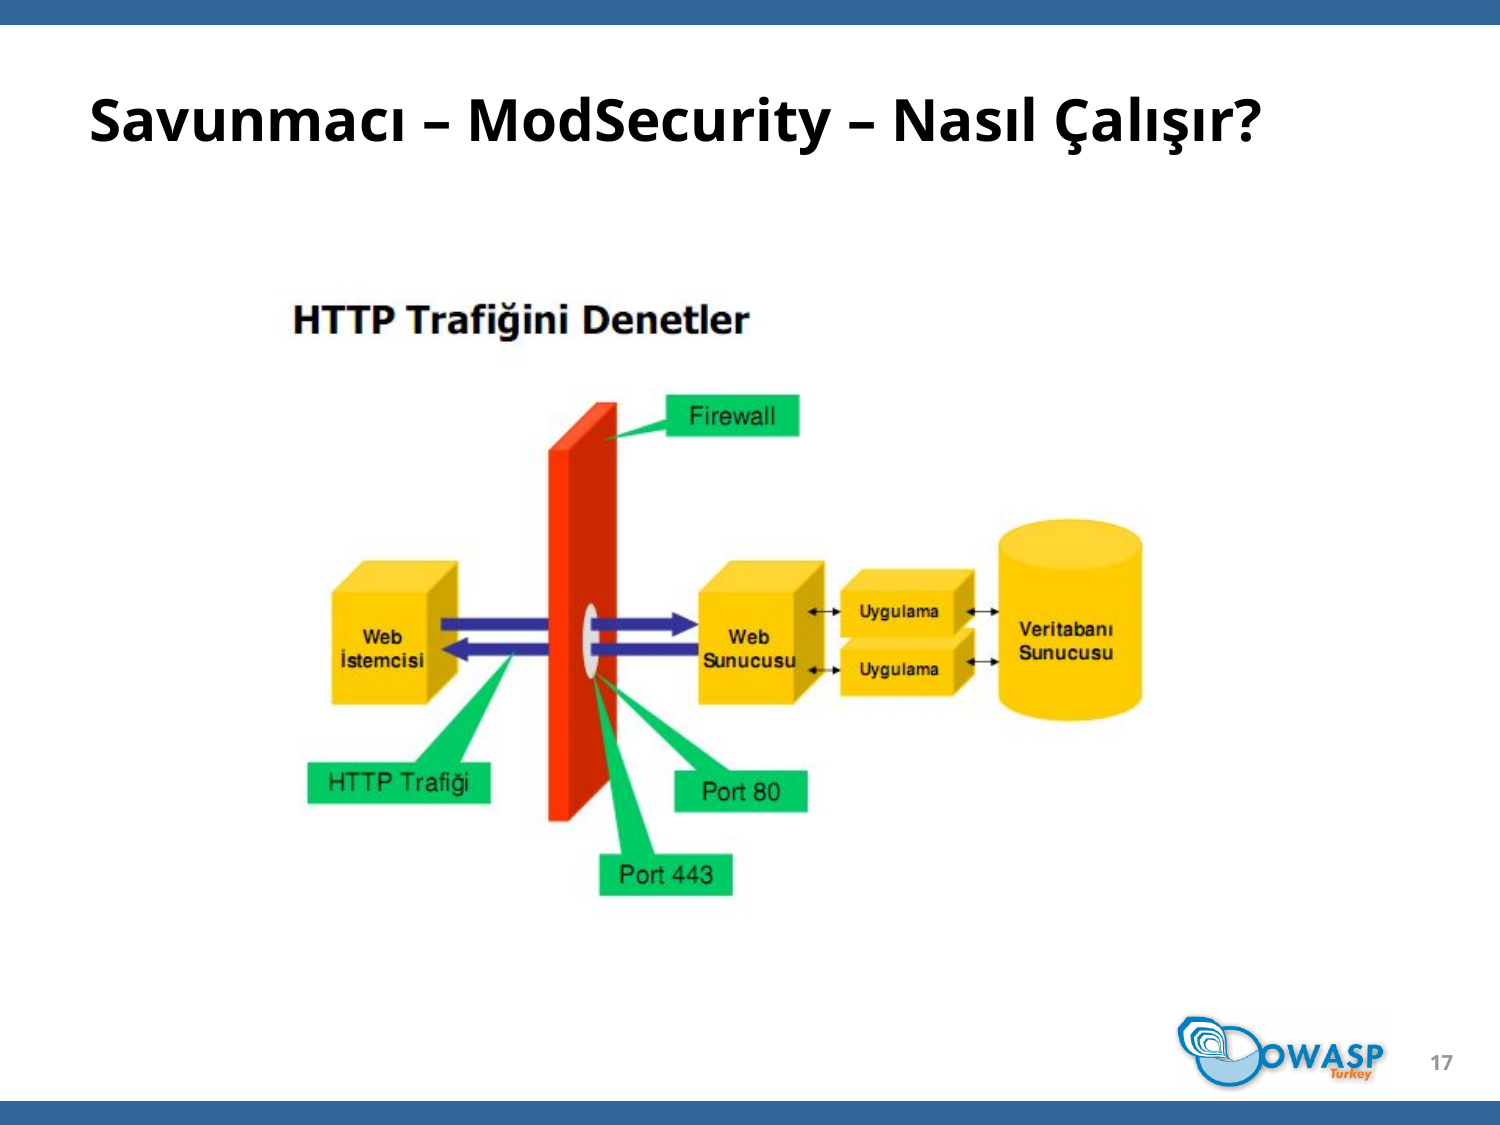

# Savunmacı – ModSecurity – Nasıl Çalışır?